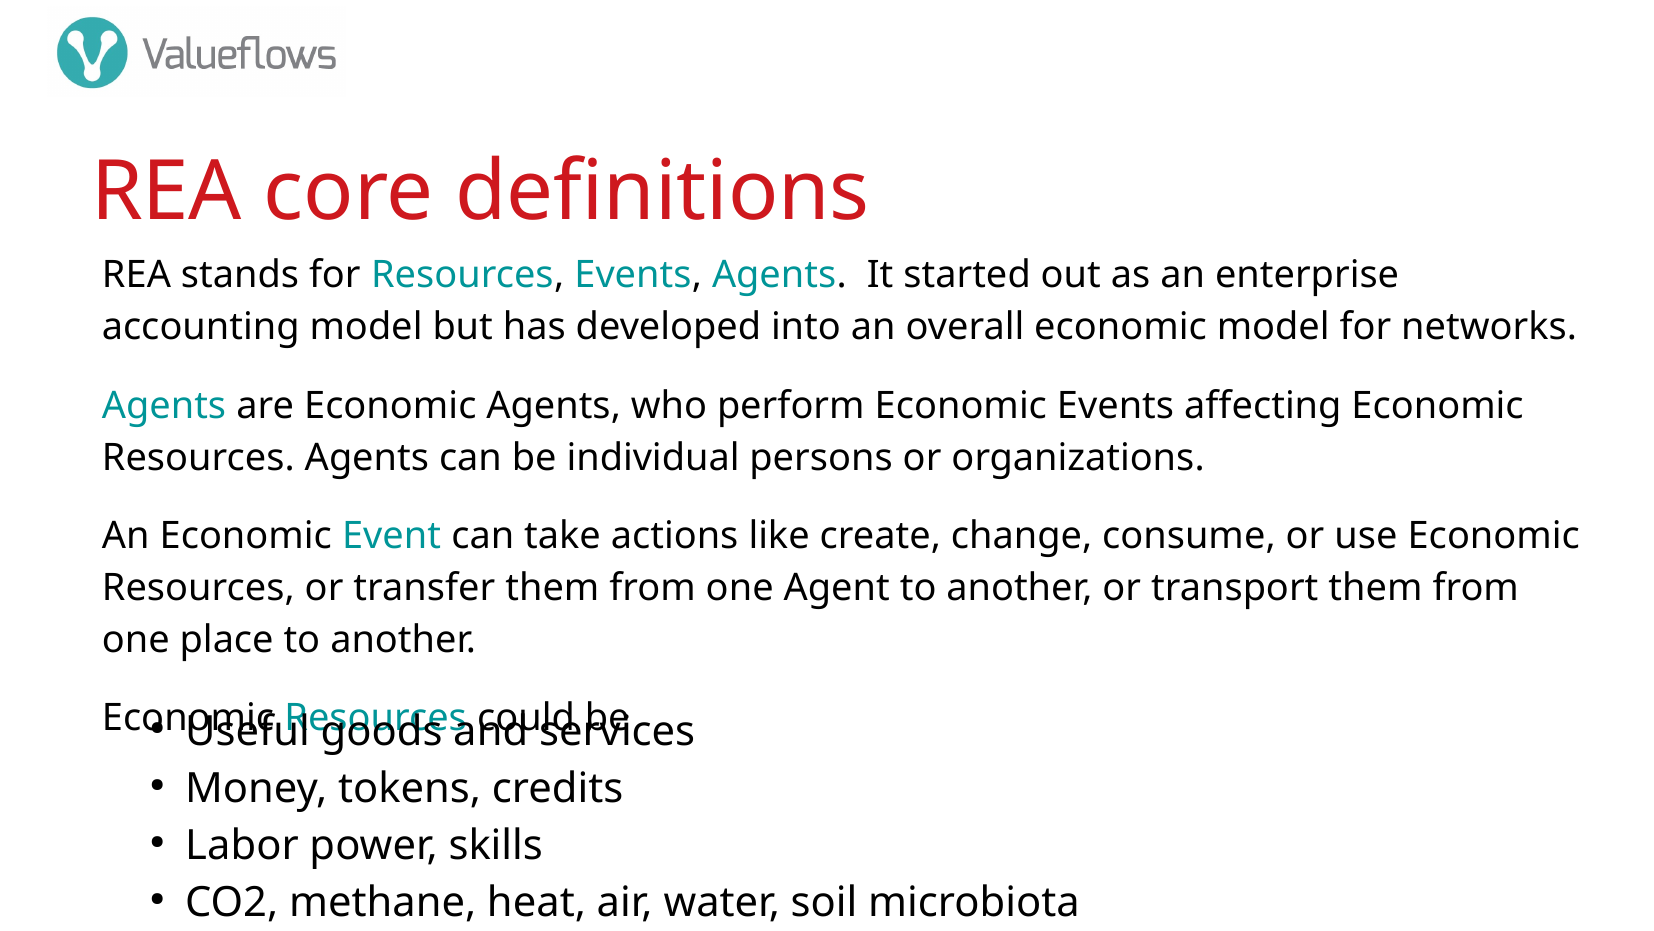

REA core definitions
# REA stands for Resources, Events, Agents. It started out as an enterprise accounting model but has developed into an overall economic model for networks.
Agents are Economic Agents, who perform Economic Events affecting Economic Resources. Agents can be individual persons or organizations.
An Economic Event can take actions like create, change, consume, or use Economic Resources, or transfer them from one Agent to another, or transport them from one place to another.
Economic Resources could be
Useful goods and services
Money, tokens, credits
Labor power, skills
CO2, methane, heat, air, water, soil microbiota